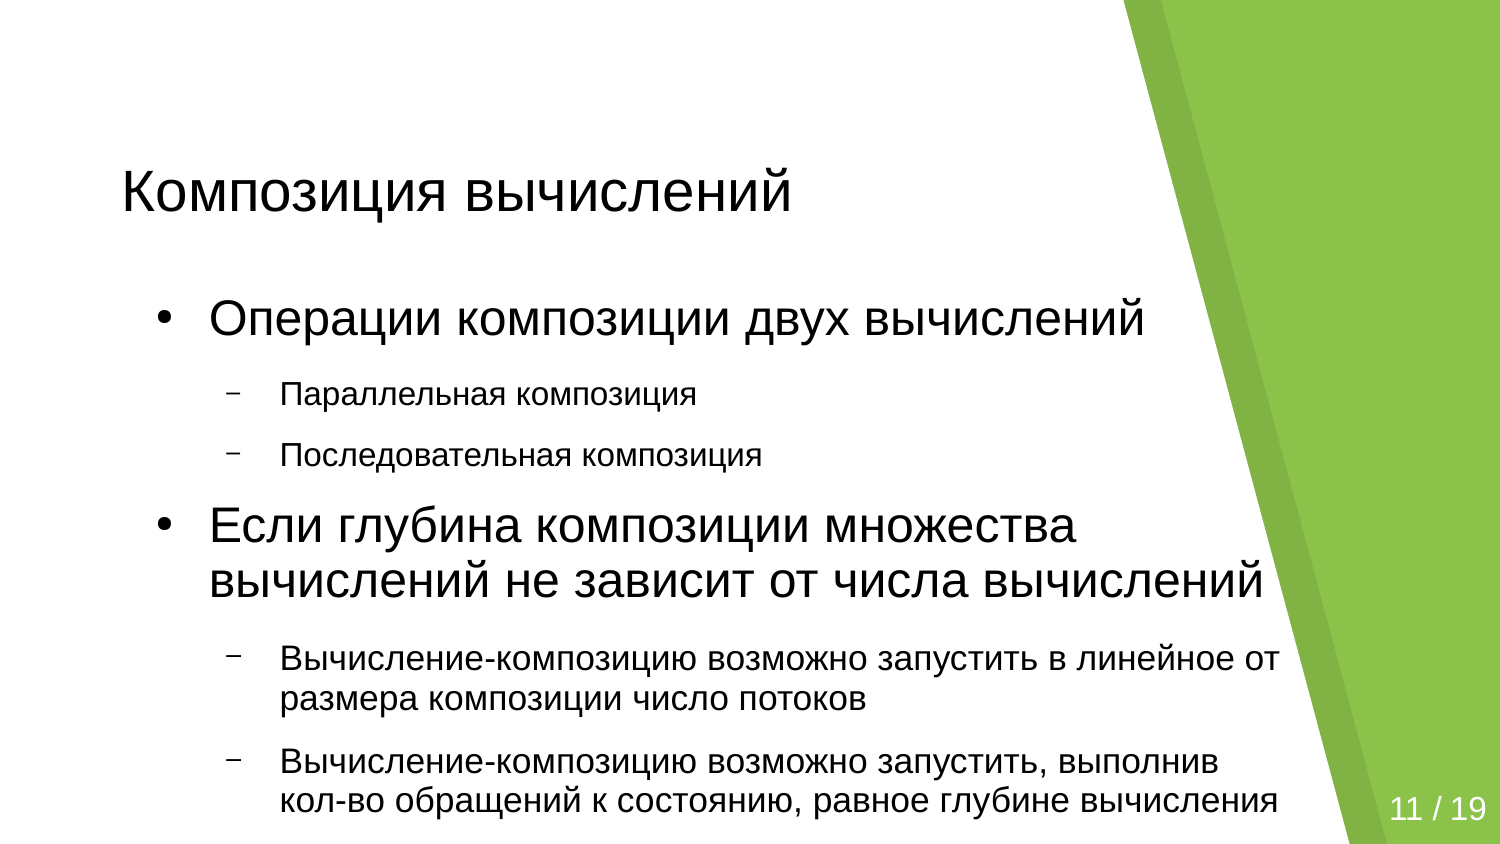

# Композиция вычислений
Операции композиции двух вычислений
Параллельная композиция
Последовательная композиция
Если глубина композиции множества вычислений не зависит от числа вычислений
Вычисление-композицию возможно запустить в линейное от размера композиции число потоков
Вычисление-композицию возможно запустить, выполнив кол-во обращений к состоянию, равное глубине вычисления